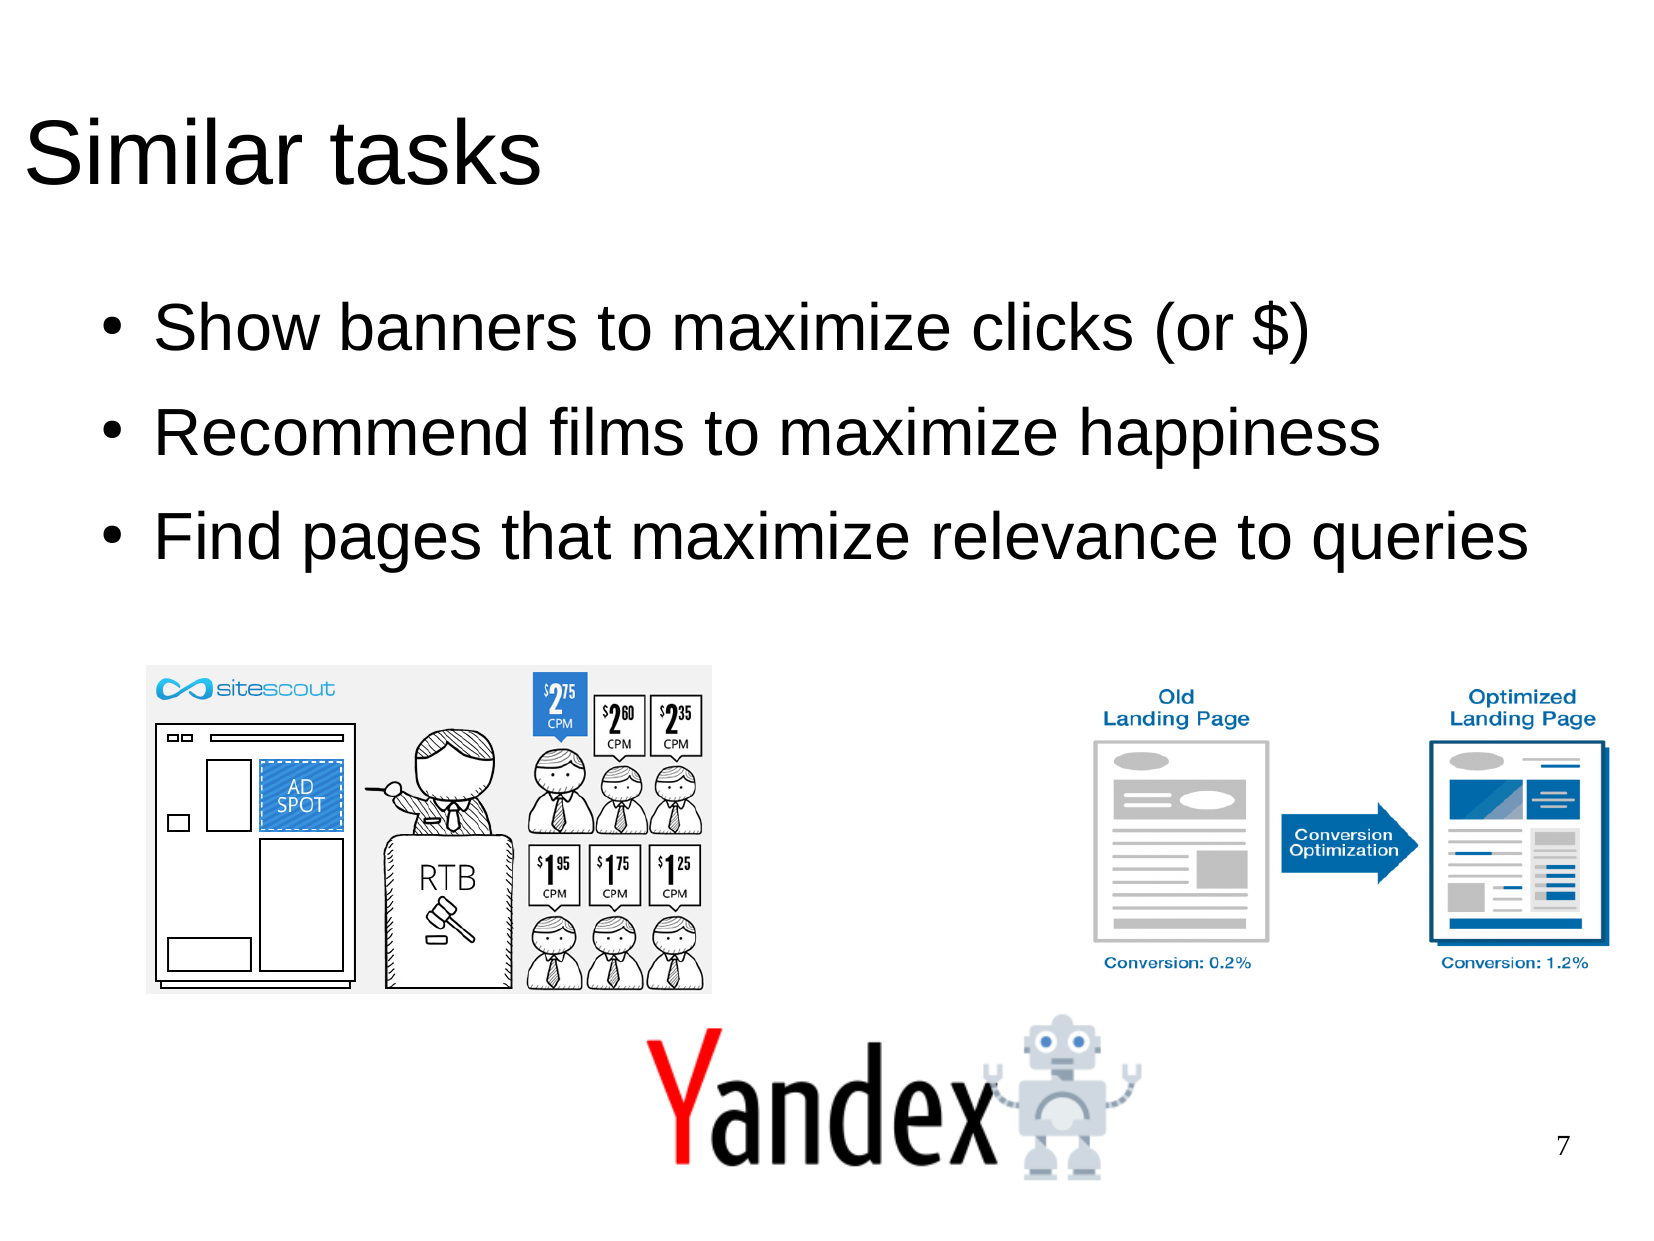

# Similar tasks
Show banners to maximize clicks (or $)
Recommend films to maximize happiness
Find pages that maximize relevance to queries
7